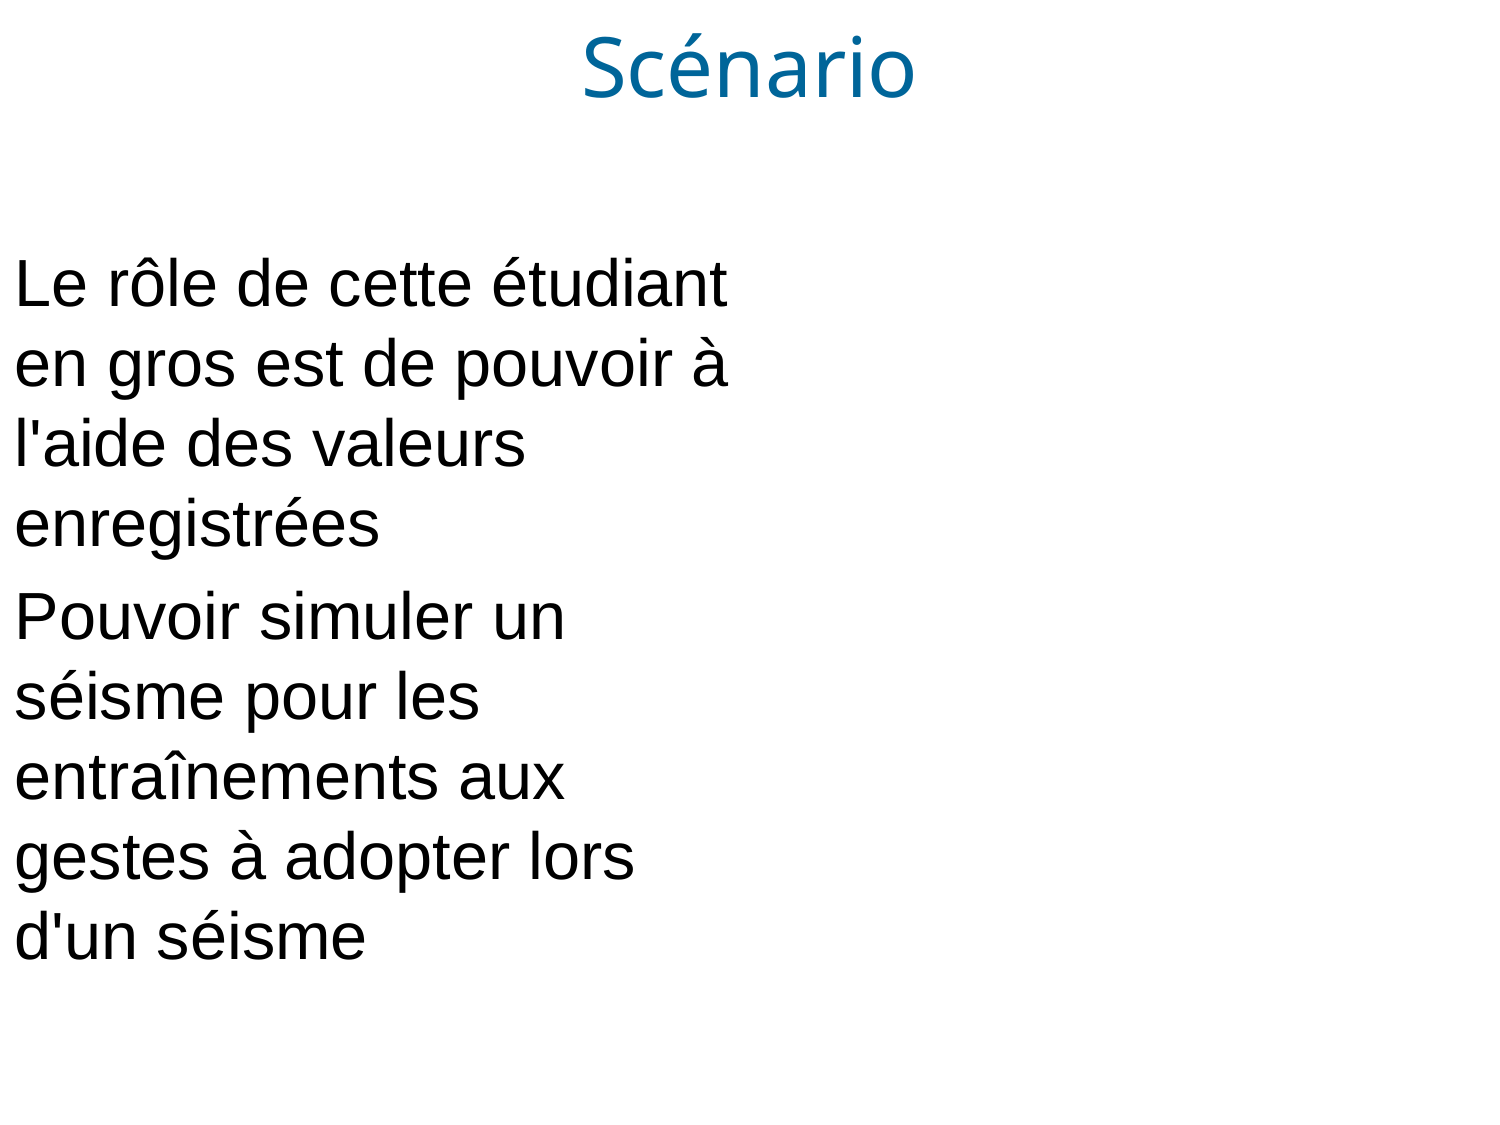

# Scénario
Le rôle de cette étudiant en gros est de pouvoir à l'aide des valeurs enregistrées
Pouvoir simuler un séisme pour les entraînements aux gestes à adopter lors d'un séisme